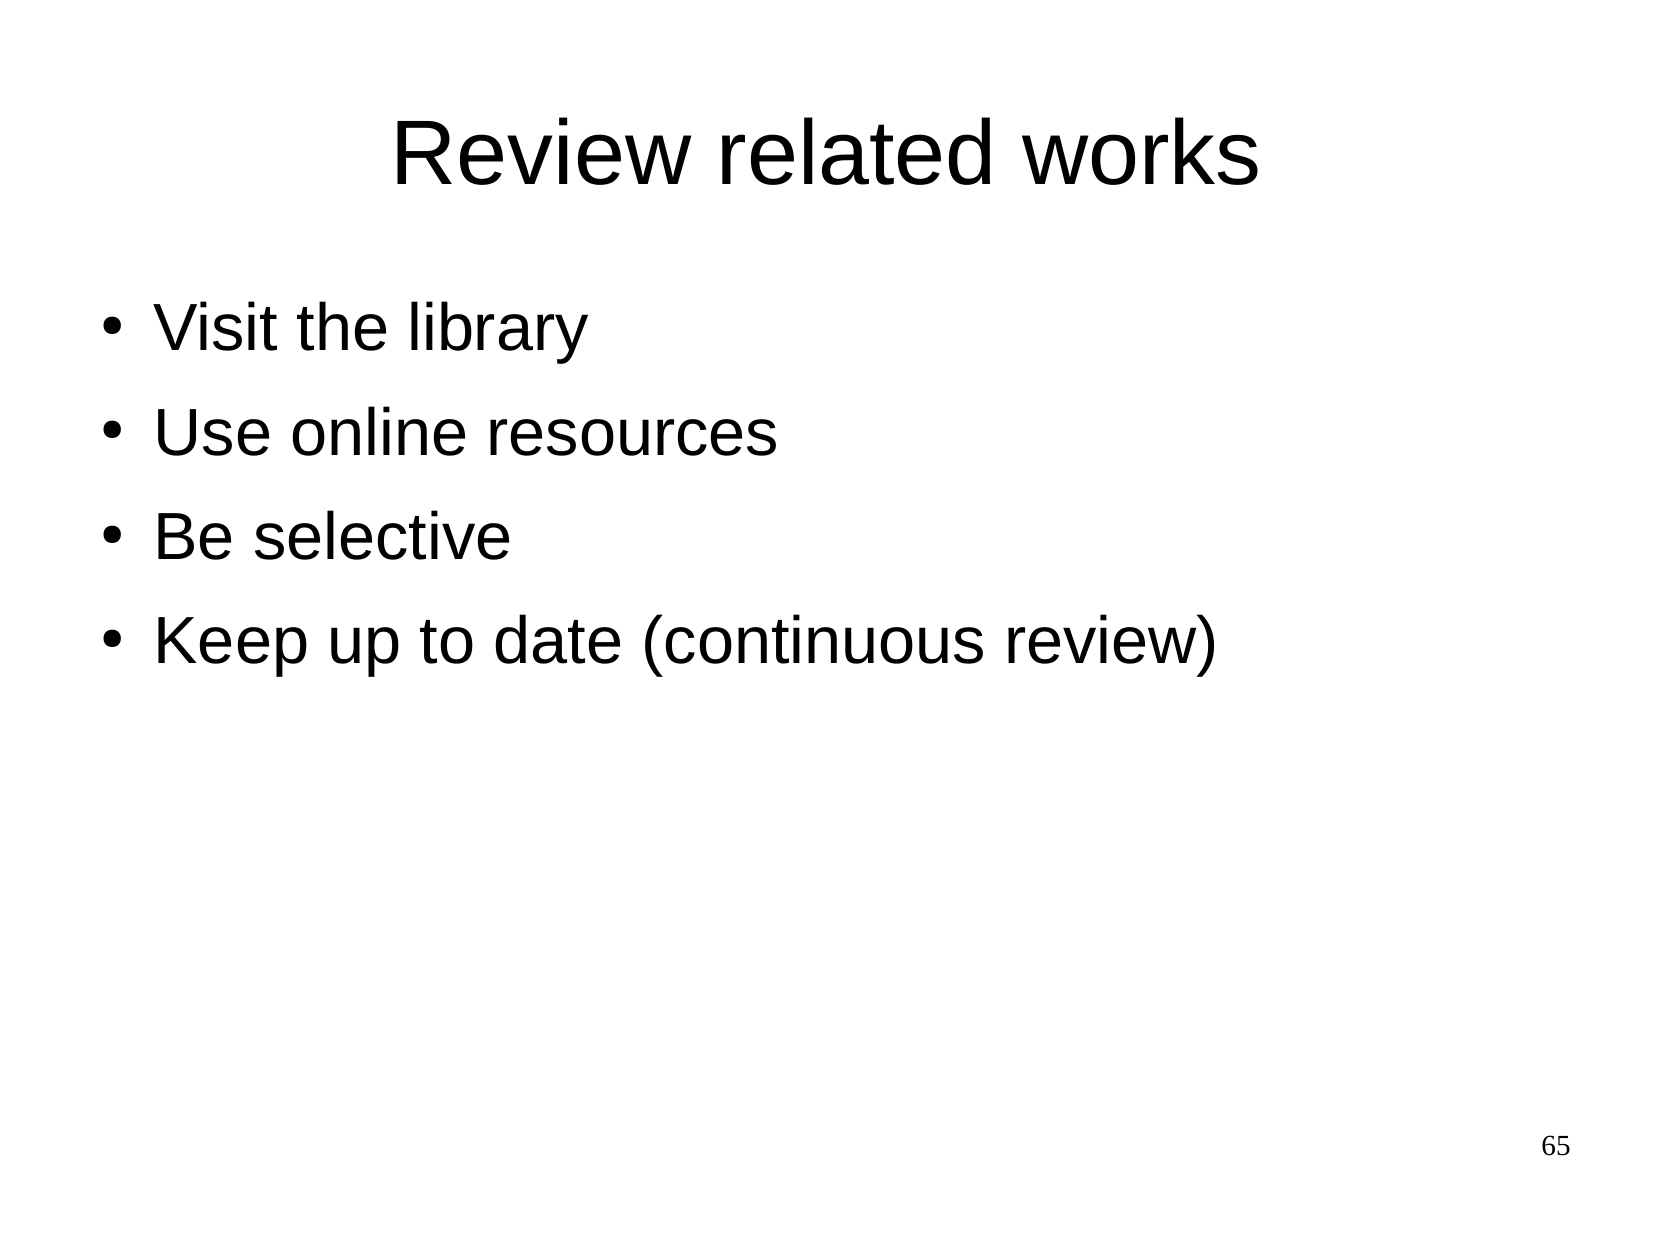

# Review related works
Visit the library
Use online resources
Be selective
Keep up to date (continuous review)
65